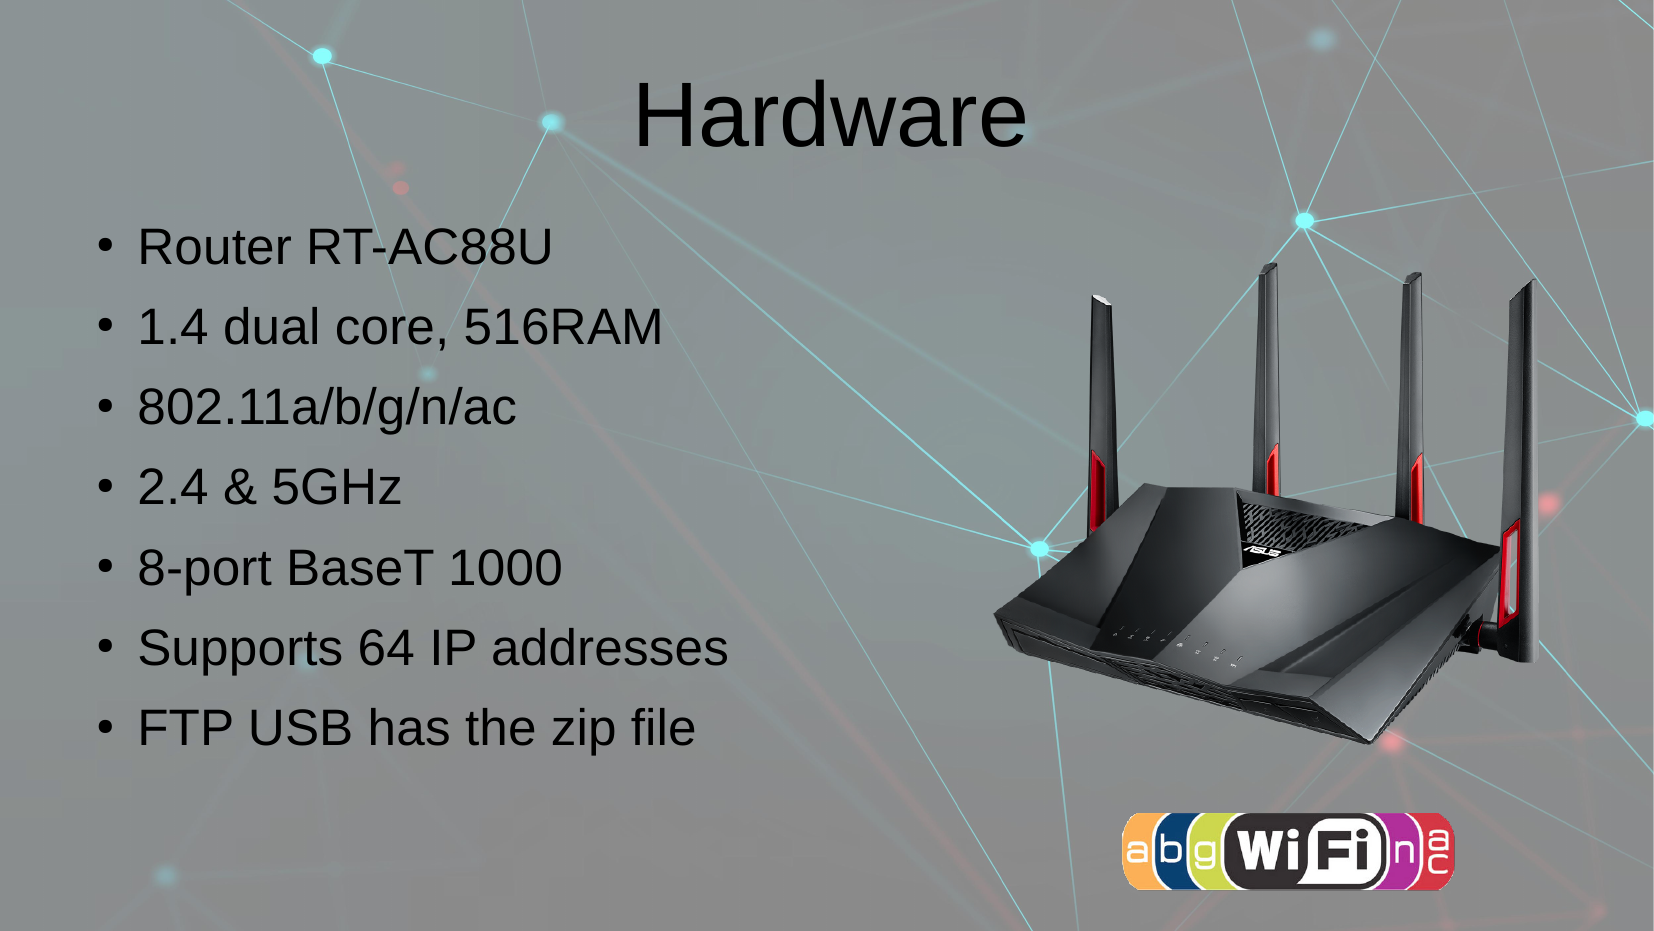

# Hardware
Router RT-AC88U
1.4 dual core, 516RAM
802.11a/b/g/n/ac
2.4 & 5GHz
8-port BaseT 1000
Supports 64 IP addresses
FTP USB has the zip file